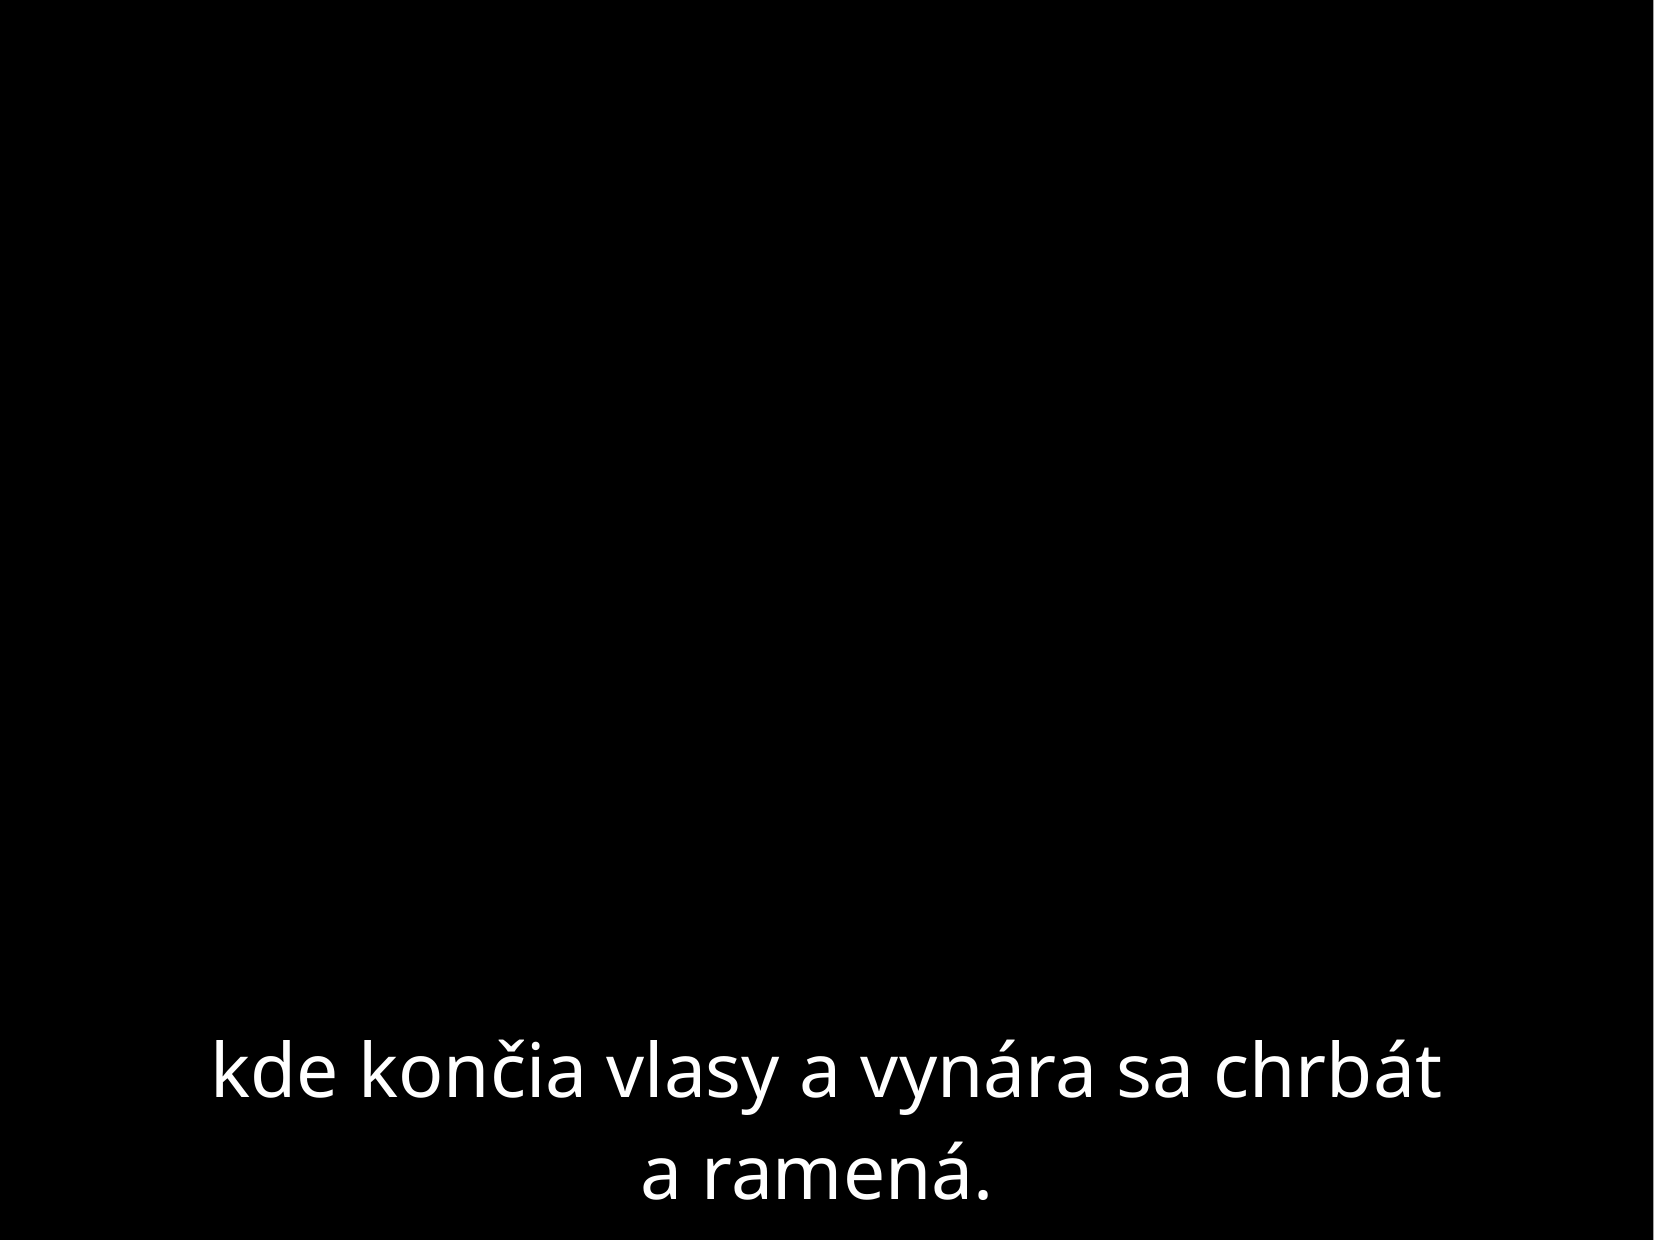

# kde končia vlasy a vynára sa chrbát a ramená.